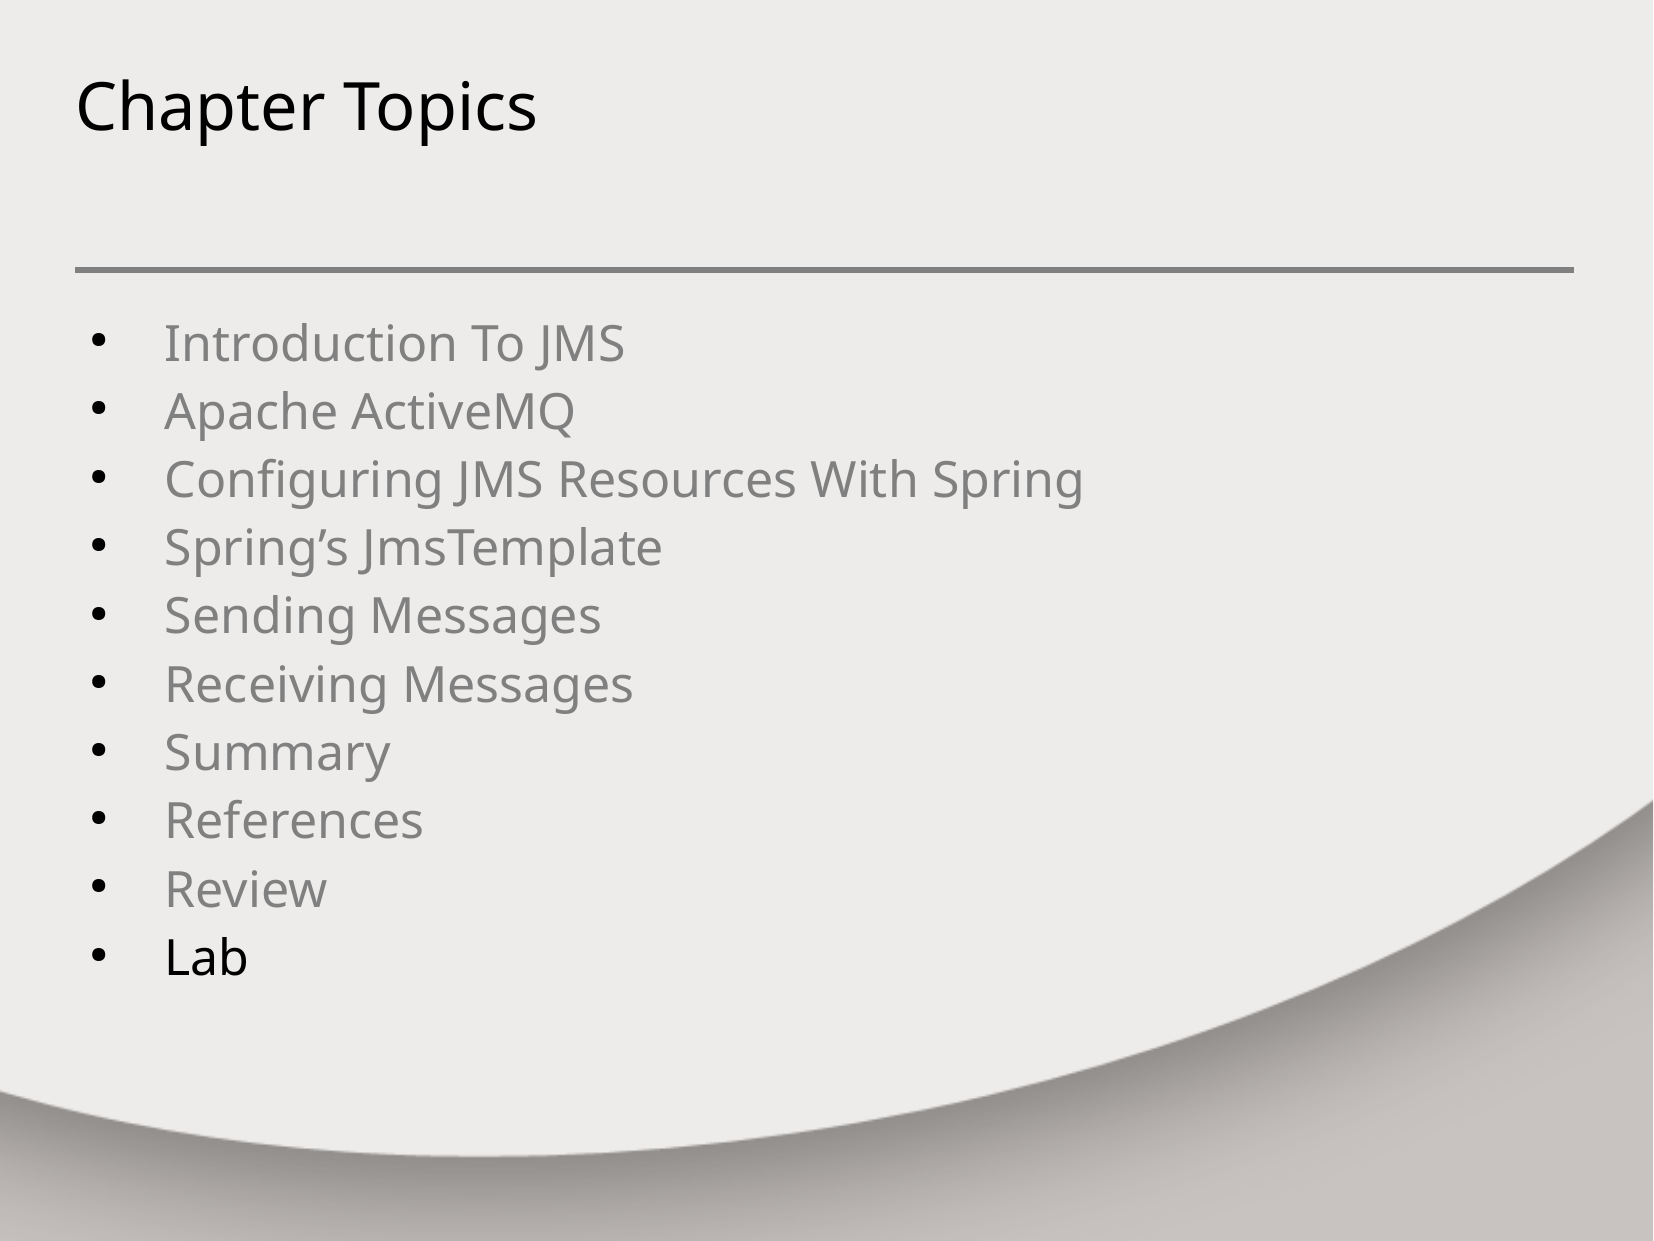

# Chapter Topics
Introduction To JMS
Apache ActiveMQ
Configuring JMS Resources With Spring
Spring’s JmsTemplate
Sending Messages
Receiving Messages
Summary
References
Review
Lab